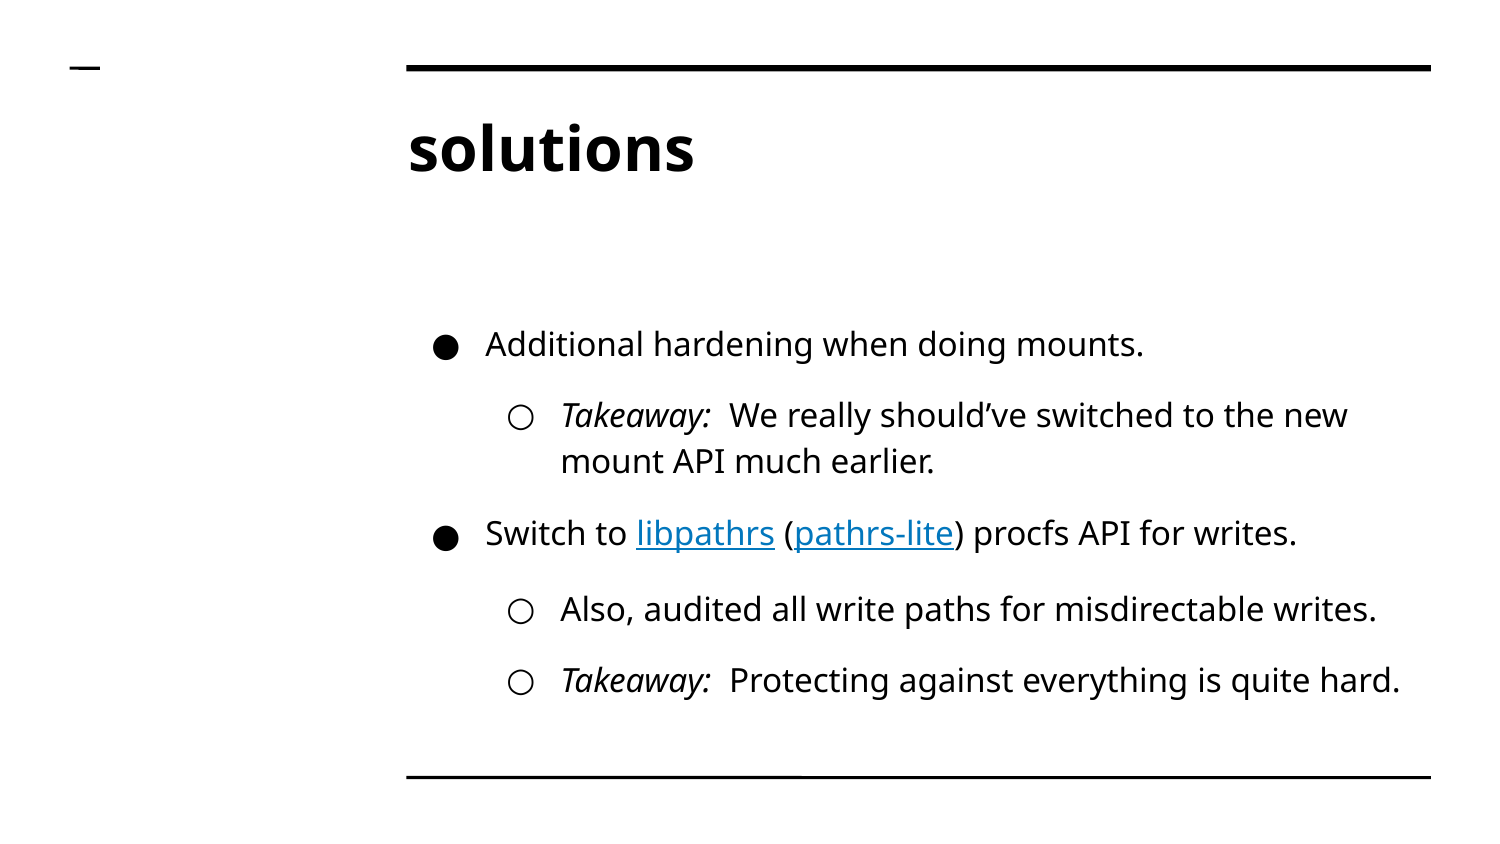

# solutions
Additional hardening when doing mounts.
Takeaway: We really should’ve switched to the new mount API much earlier.
Switch to libpathrs (pathrs-lite) procfs API for writes.
Also, audited all write paths for misdirectable writes.
Takeaway: Protecting against everything is quite hard.